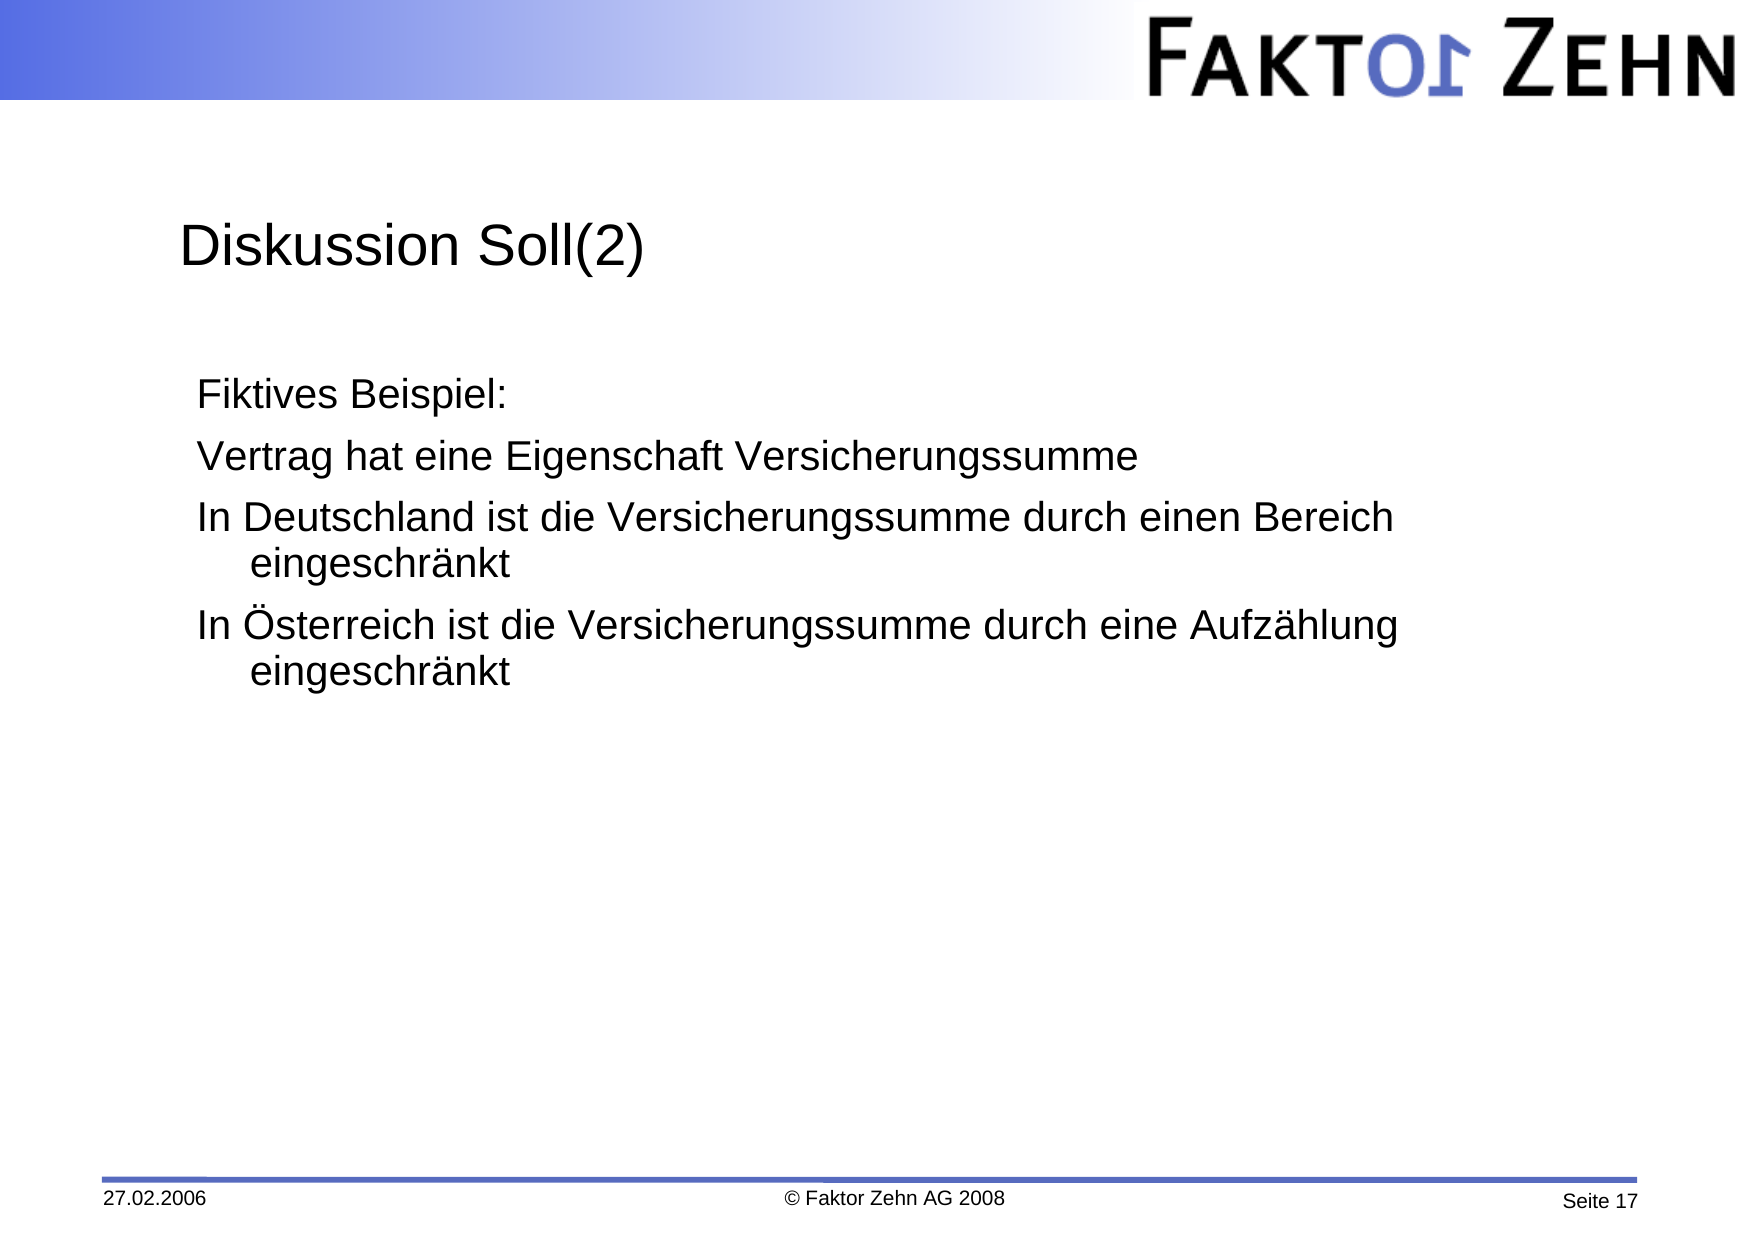

# Diskussion Soll(2)
Fiktives Beispiel:
Vertrag hat eine Eigenschaft Versicherungssumme
In Deutschland ist die Versicherungssumme durch einen Bereich eingeschränkt
In Österreich ist die Versicherungssumme durch eine Aufzählung eingeschränkt